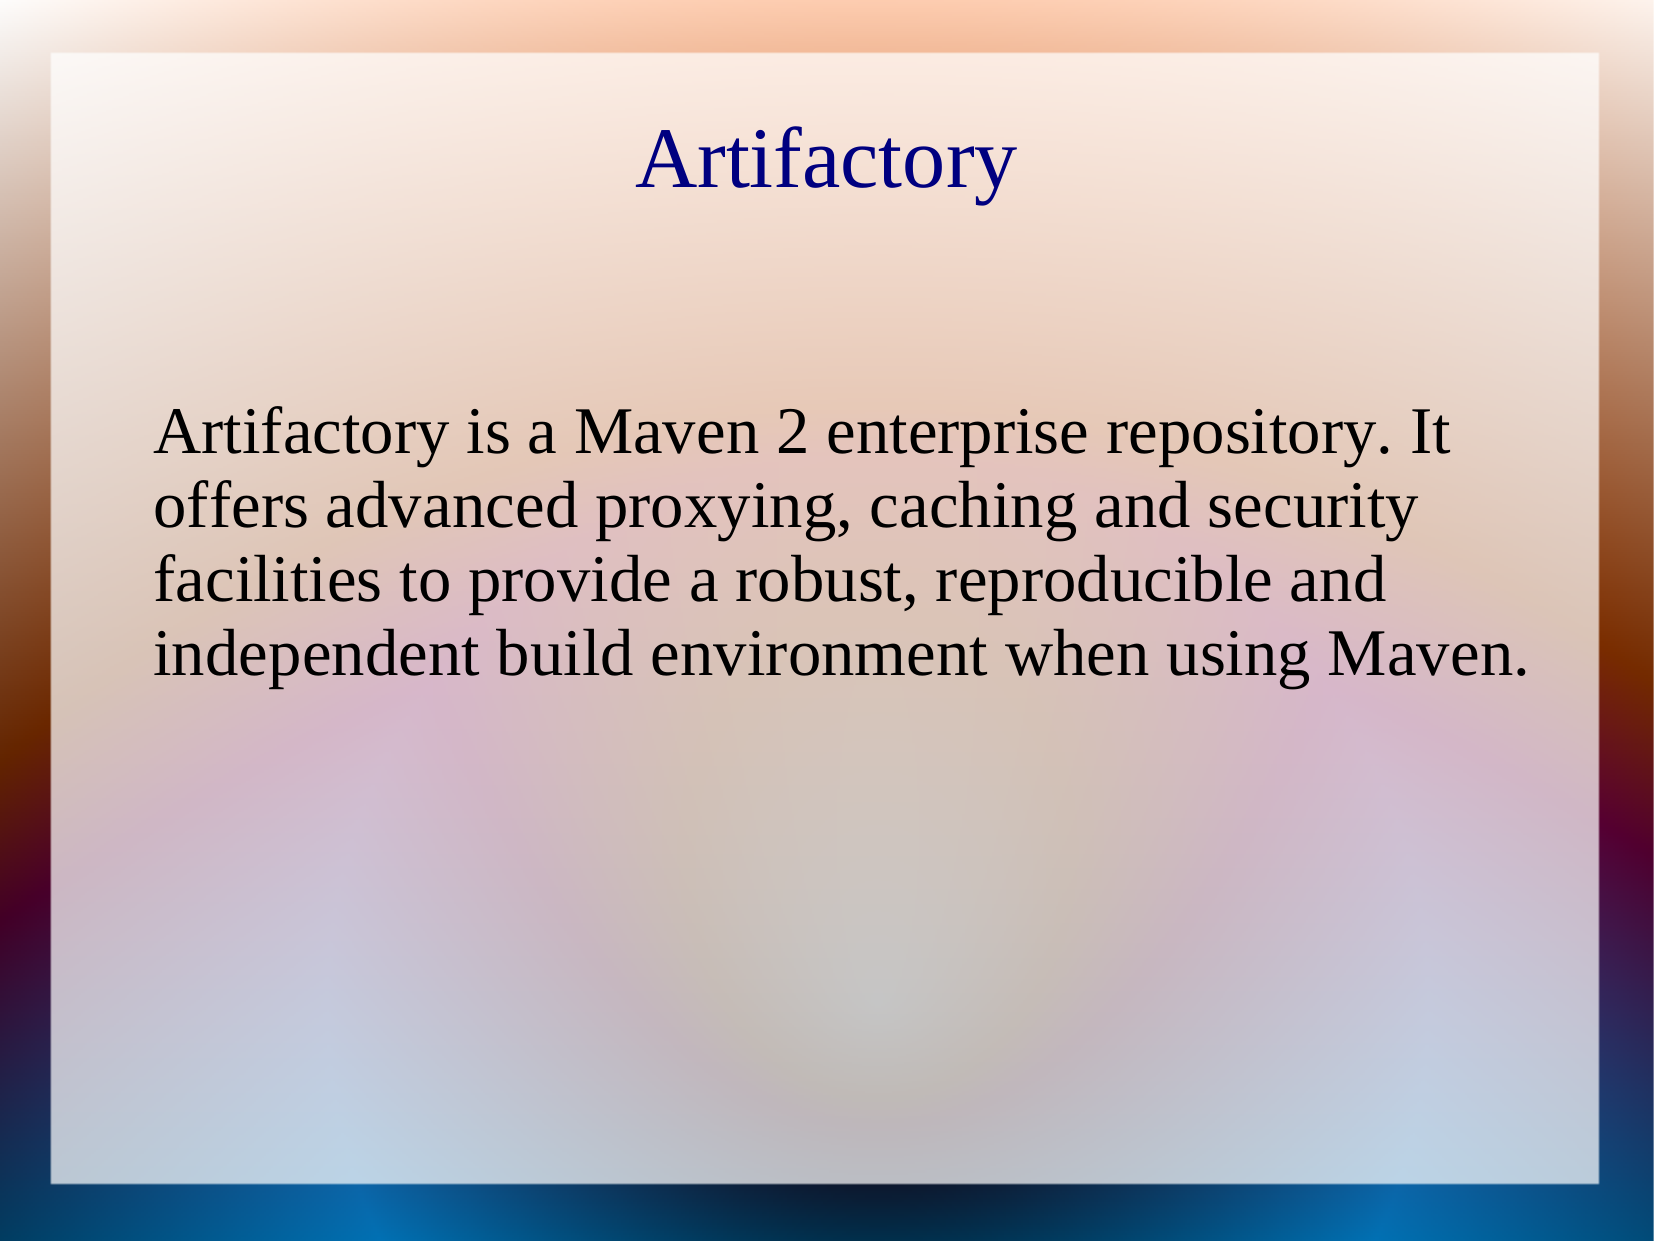

# Artifactory
Artifactory is a Maven 2 enterprise repository. It offers advanced proxying, caching and security facilities to provide a robust, reproducible and independent build environment when using Maven.